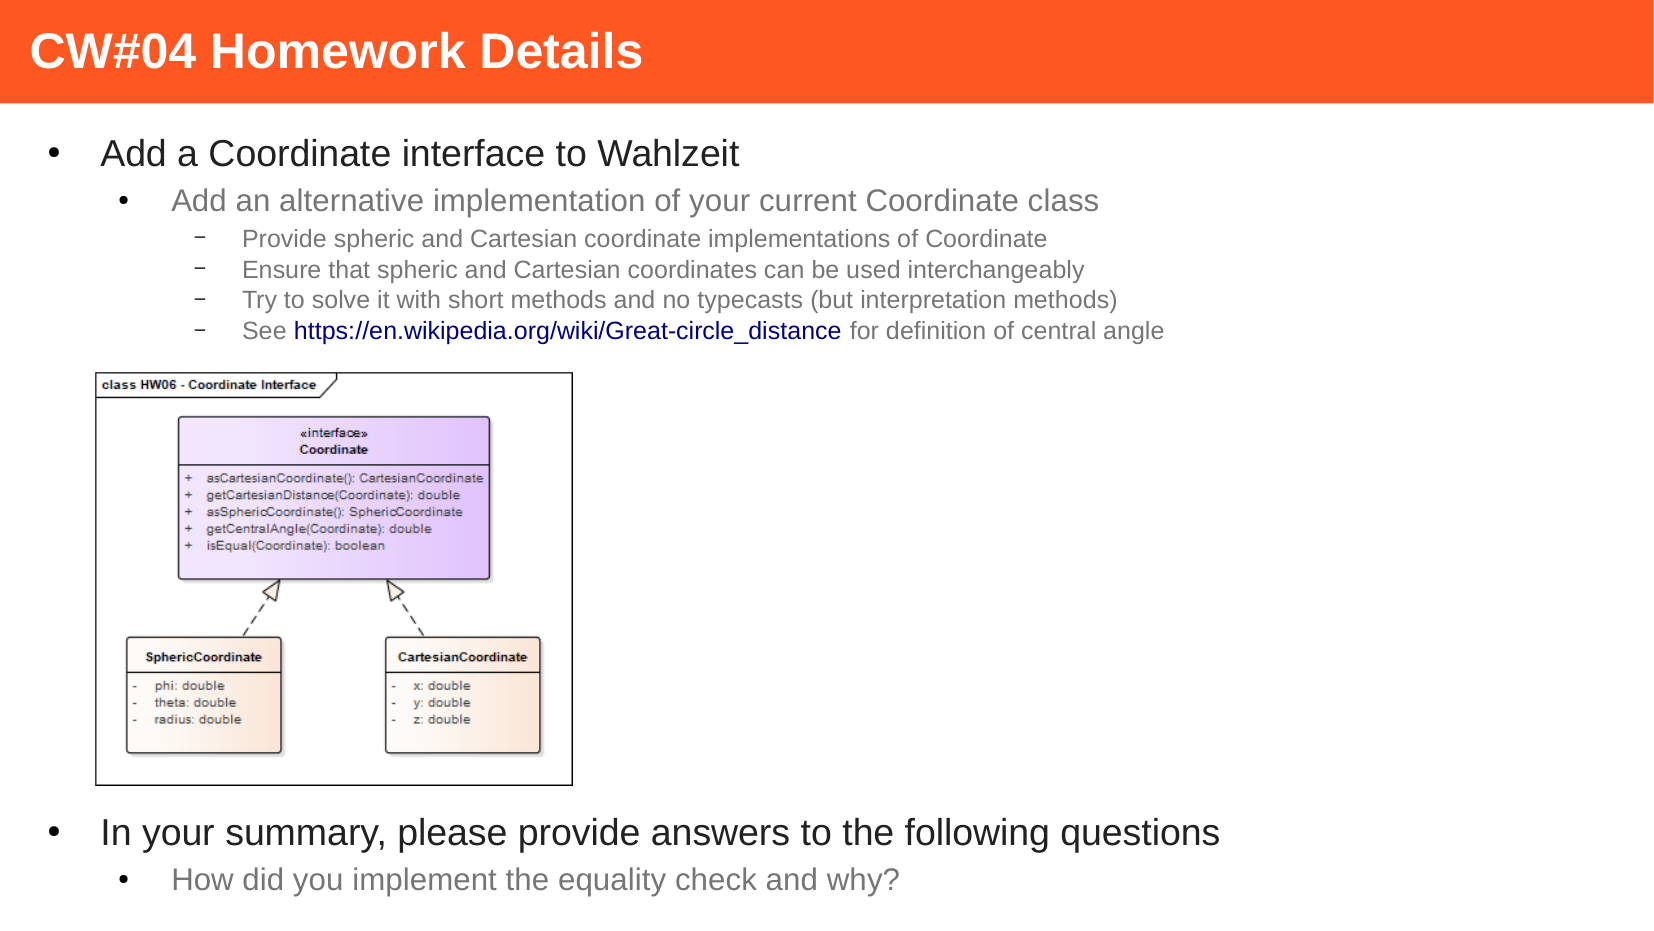

# CW#04 Homework Details
Add a Coordinate interface to Wahlzeit
Add an alternative implementation of your current Coordinate class
Provide spheric and Cartesian coordinate implementations of Coordinate
Ensure that spheric and Cartesian coordinates can be used interchangeably
Try to solve it with short methods and no typecasts (but interpretation methods)
See https://en.wikipedia.org/wiki/Great-circle_distance for definition of central angle
In your summary, please provide answers to the following questions
How did you implement the equality check and why?
Advanced Design and Programming
15
© 2020 Dirk Riehle - Some Rights Reserved